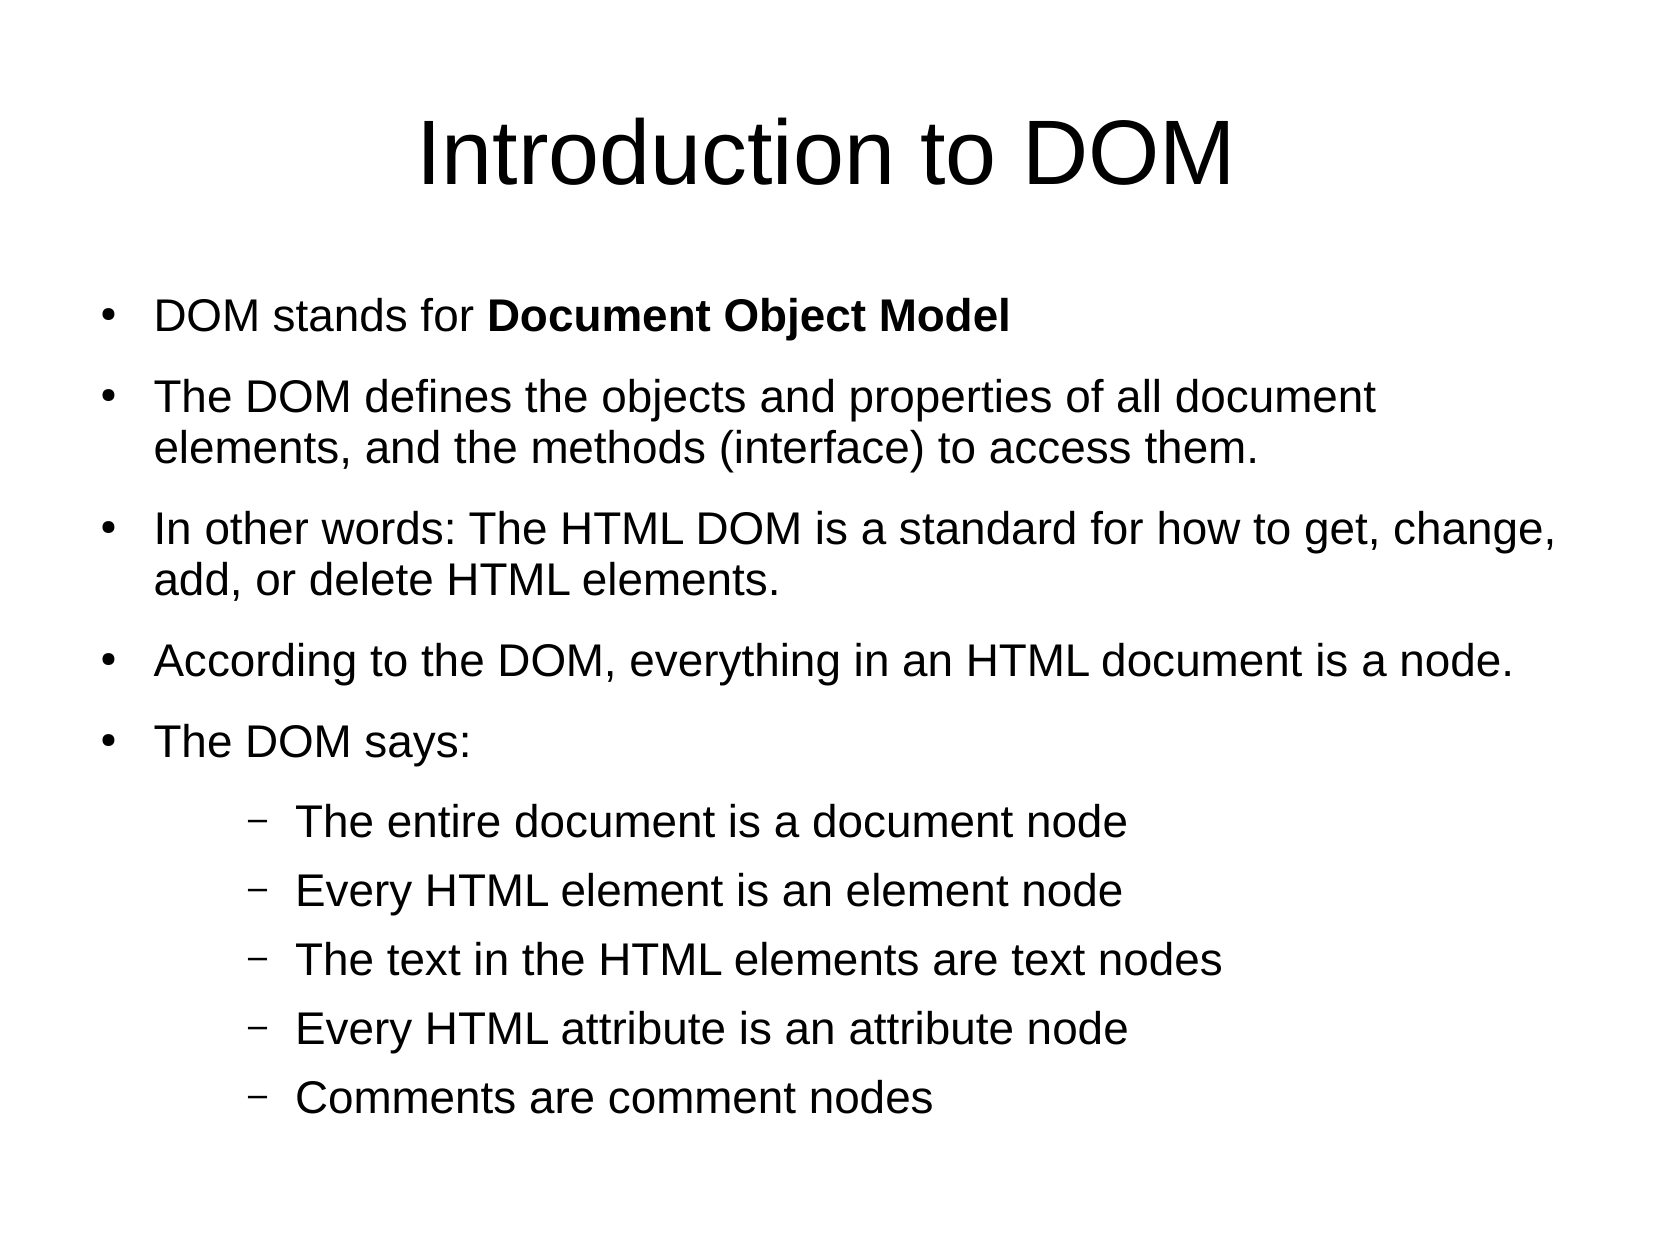

# Introduction to DOM
DOM stands for Document Object Model
The DOM defines the objects and properties of all document elements, and the methods (interface) to access them.
In other words: The HTML DOM is a standard for how to get, change, add, or delete HTML elements.
According to the DOM, everything in an HTML document is a node.
The DOM says:
The entire document is a document node
Every HTML element is an element node
The text in the HTML elements are text nodes
Every HTML attribute is an attribute node
Comments are comment nodes